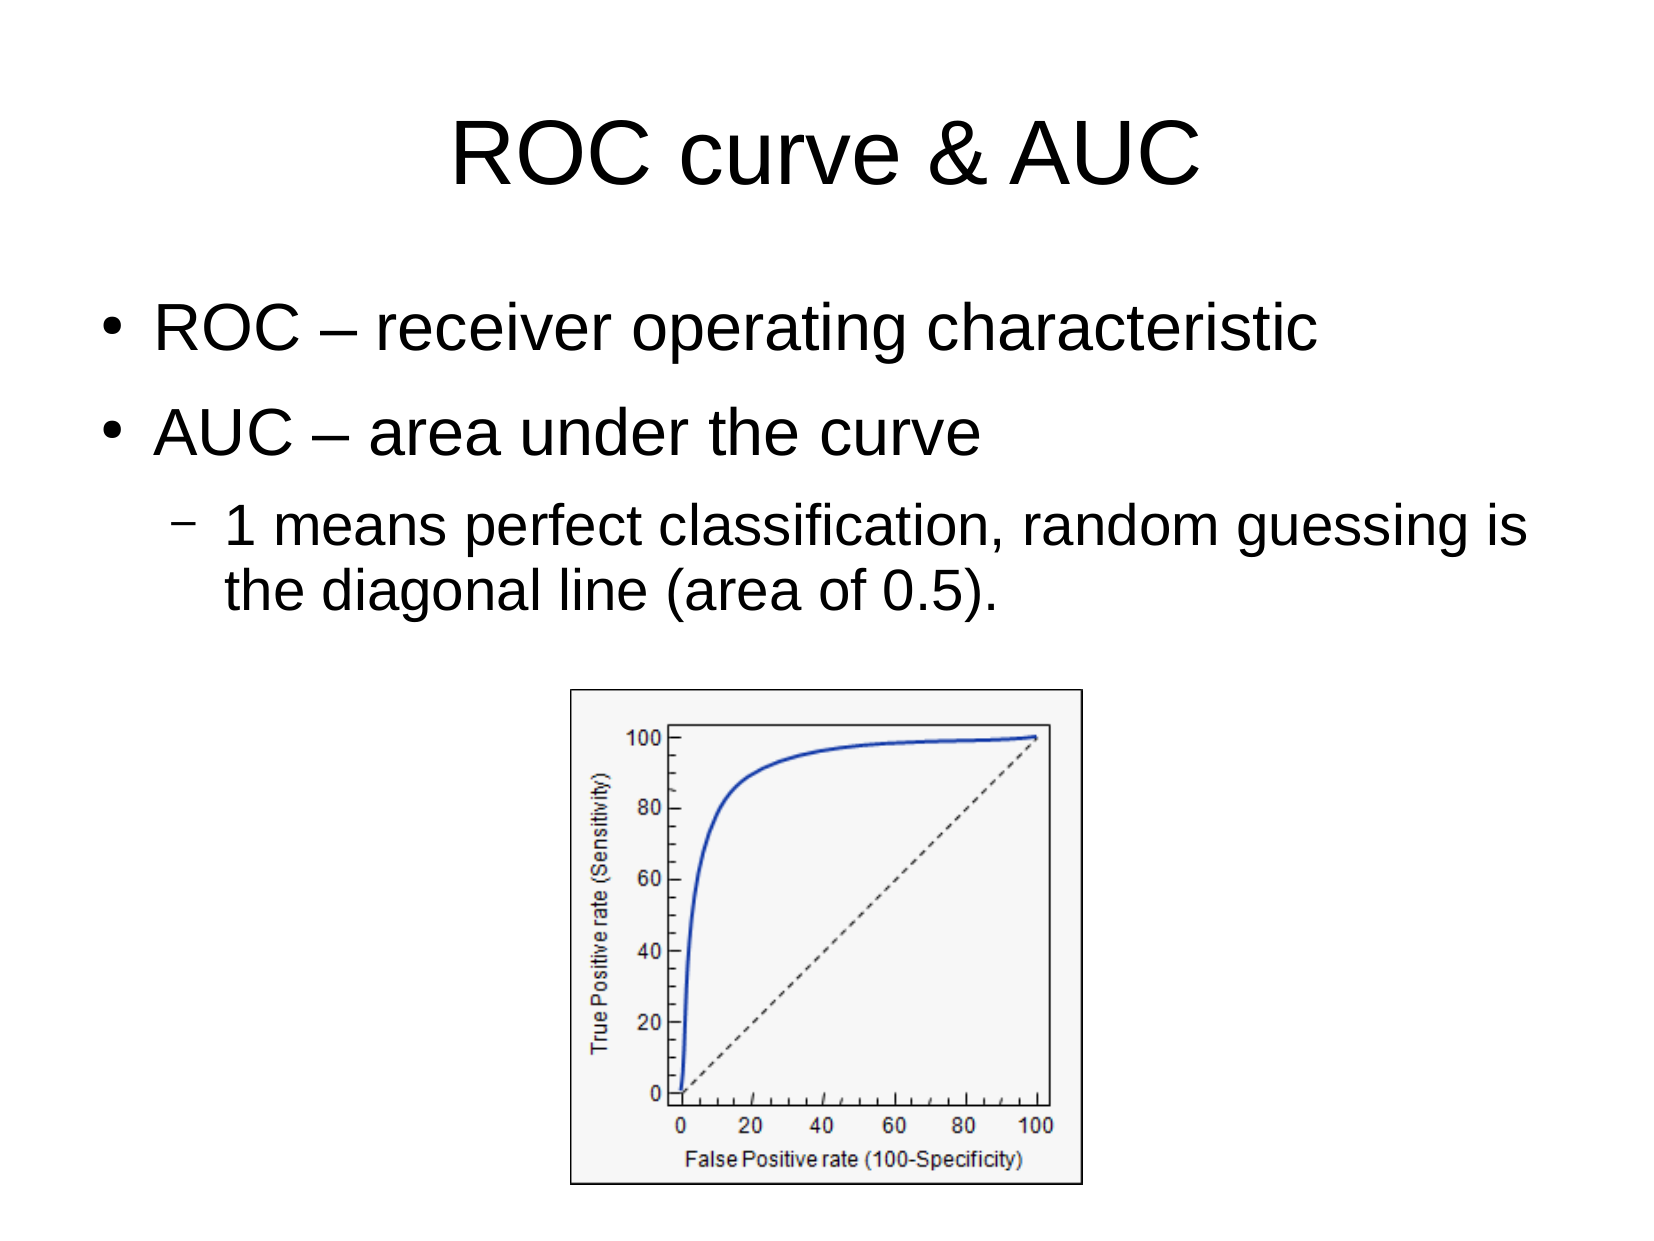

# ROC curve & AUC
ROC – receiver operating characteristic
AUC – area under the curve
1 means perfect classification, random guessing is the diagonal line (area of 0.5).